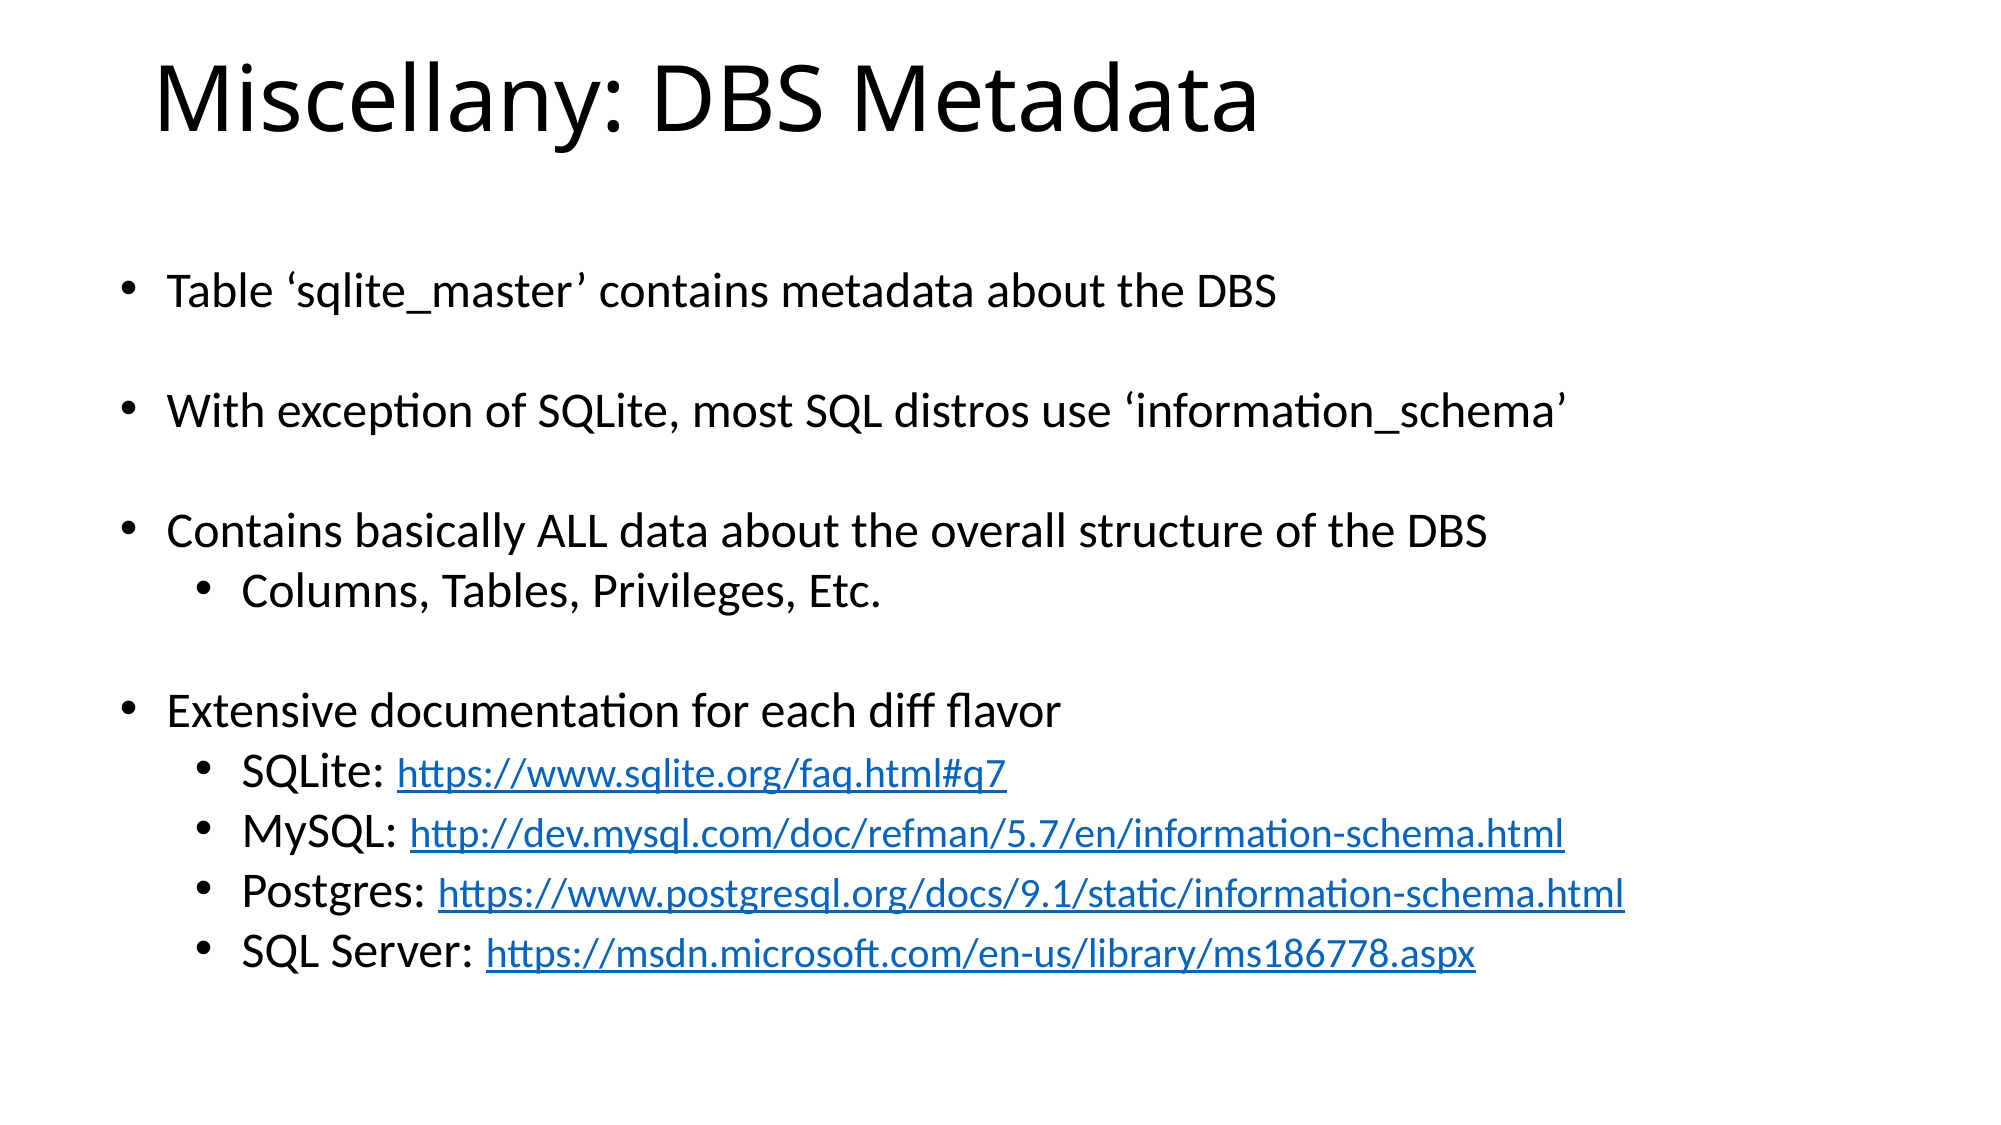

# Miscellany: DBS Metadata
Table ‘sqlite_master’ contains metadata about the DBS
With exception of SQLite, most SQL distros use ‘information_schema’
Contains basically ALL data about the overall structure of the DBS
Columns, Tables, Privileges, Etc.
Extensive documentation for each diff flavor
SQLite: https://www.sqlite.org/faq.html#q7
MySQL: http://dev.mysql.com/doc/refman/5.7/en/information-schema.html
Postgres: https://www.postgresql.org/docs/9.1/static/information-schema.html
SQL Server: https://msdn.microsoft.com/en-us/library/ms186778.aspx